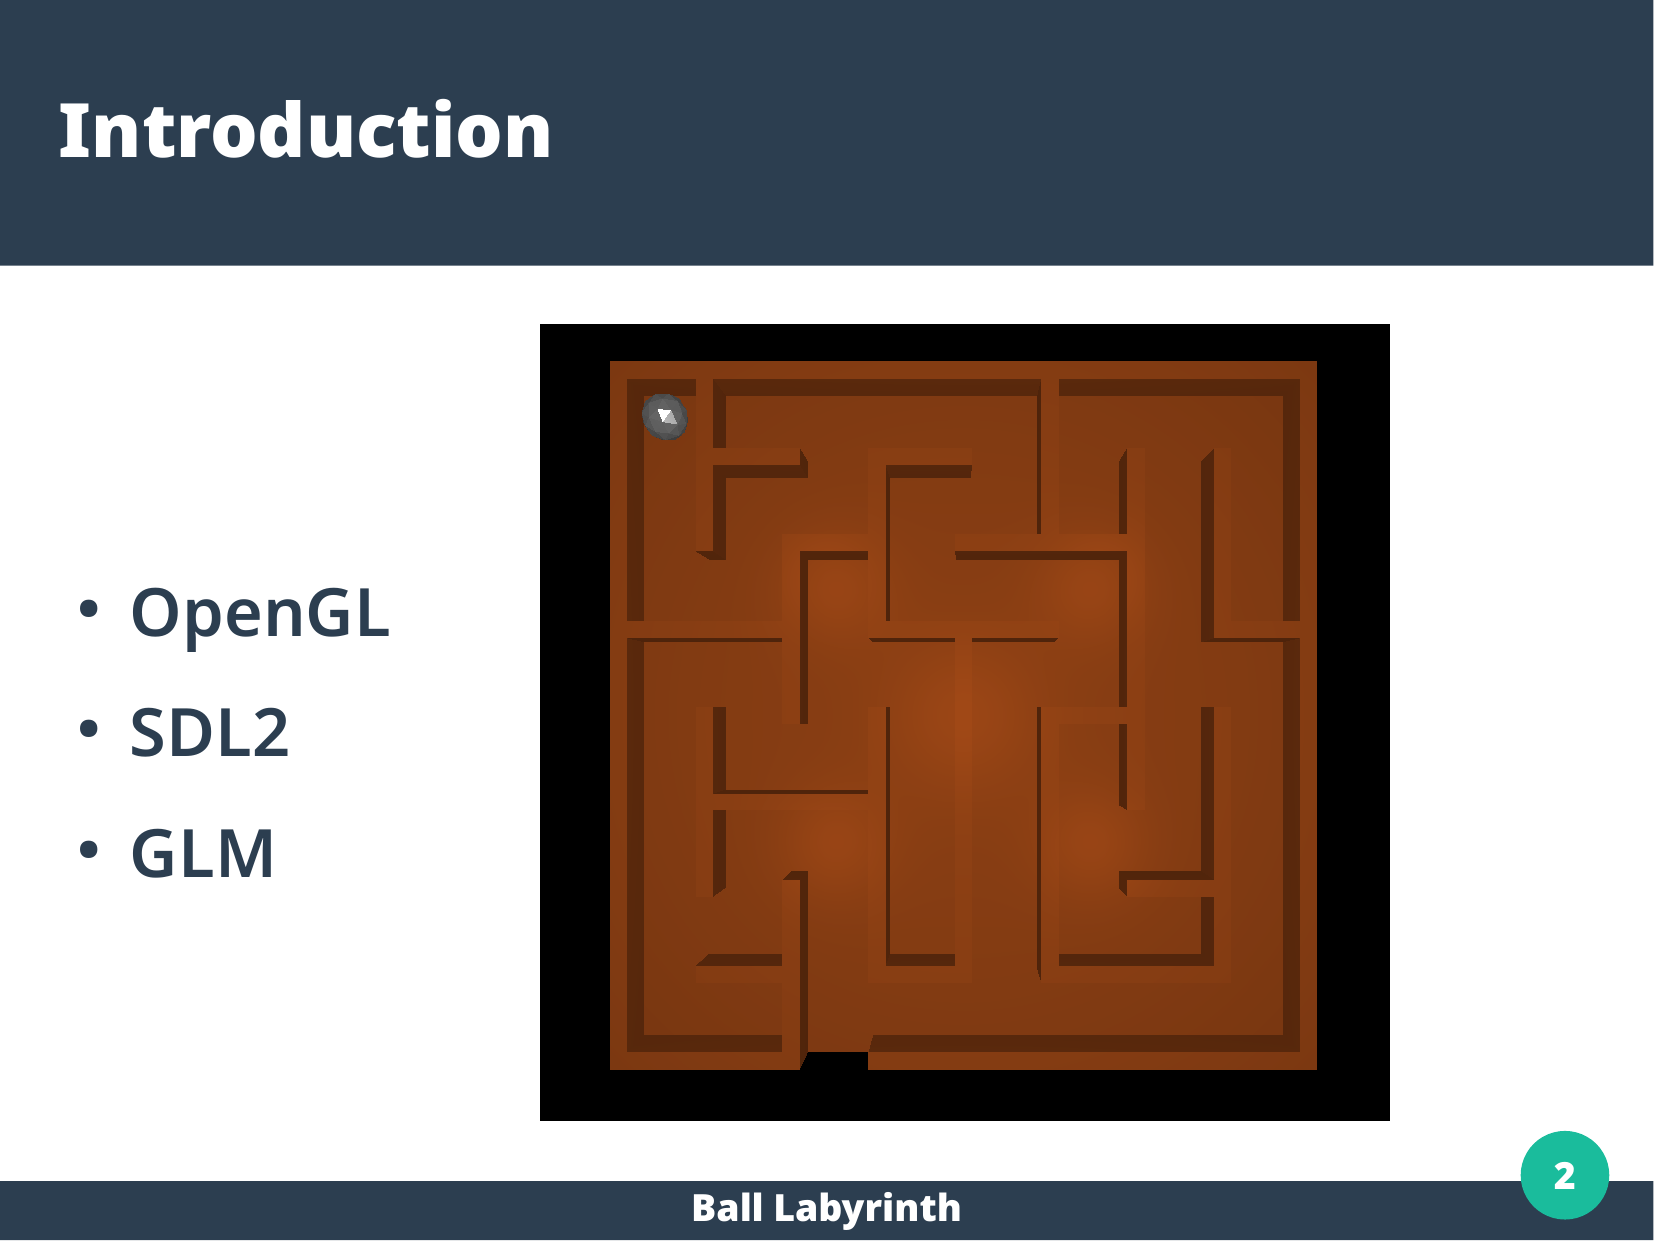

# Introduction
OpenGL
SDL2
GLM
2
Ball Labyrinth